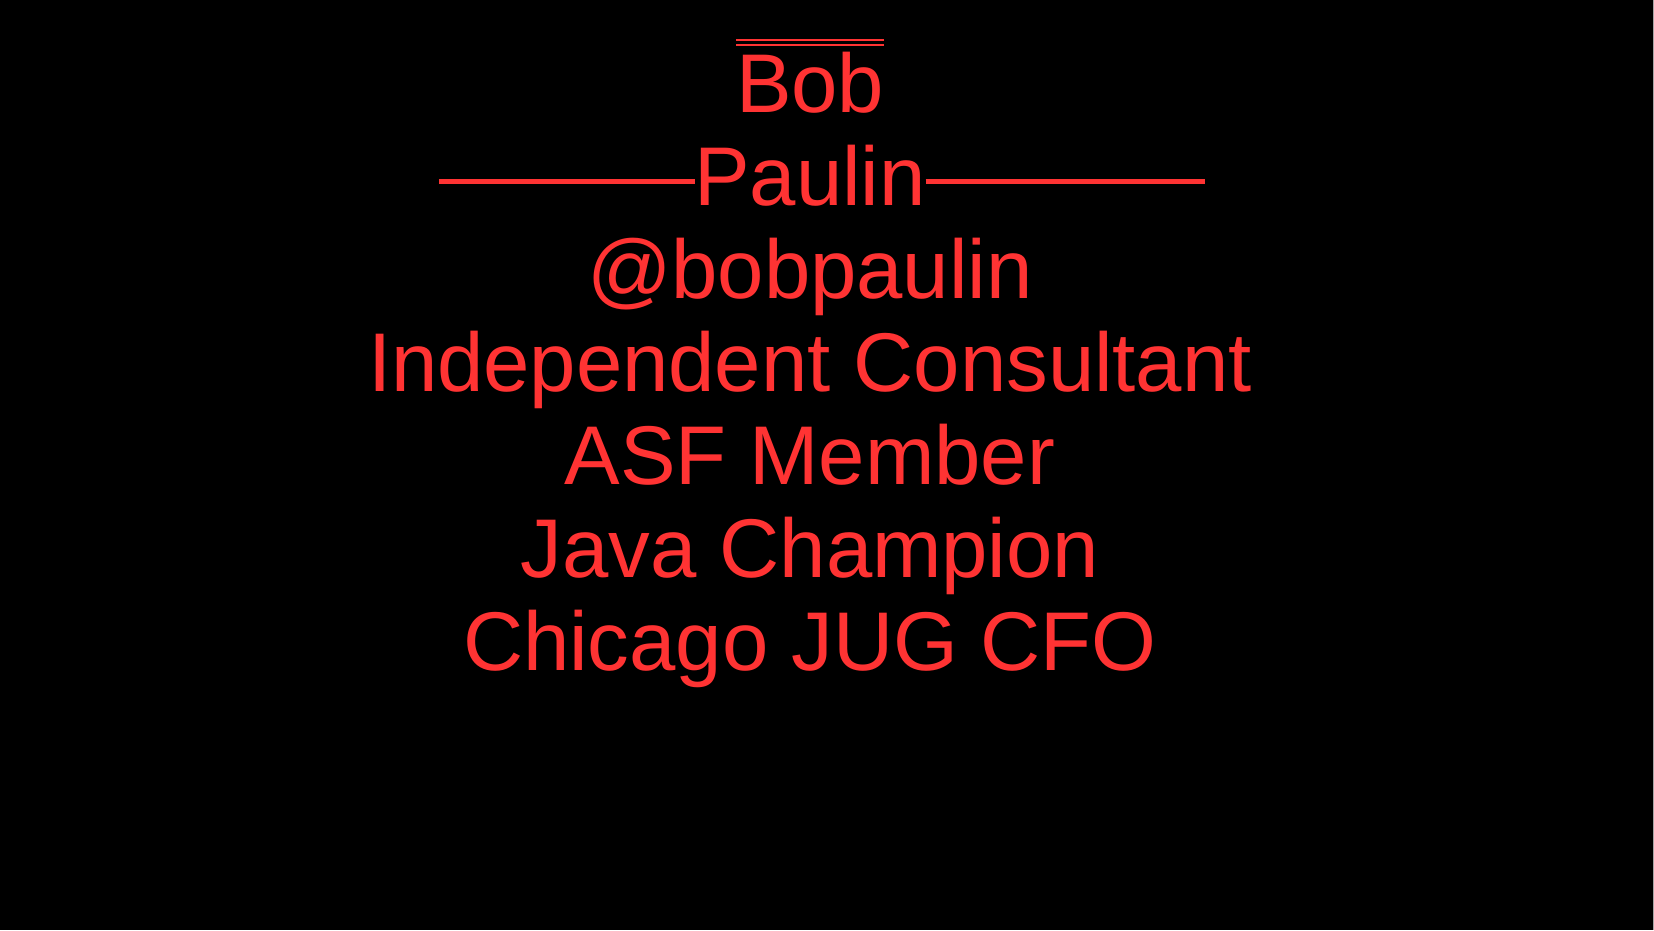

Bob
 Paulin
@bobpaulin
Independent Consultant
ASF Member
Java Champion
Chicago JUG CFO